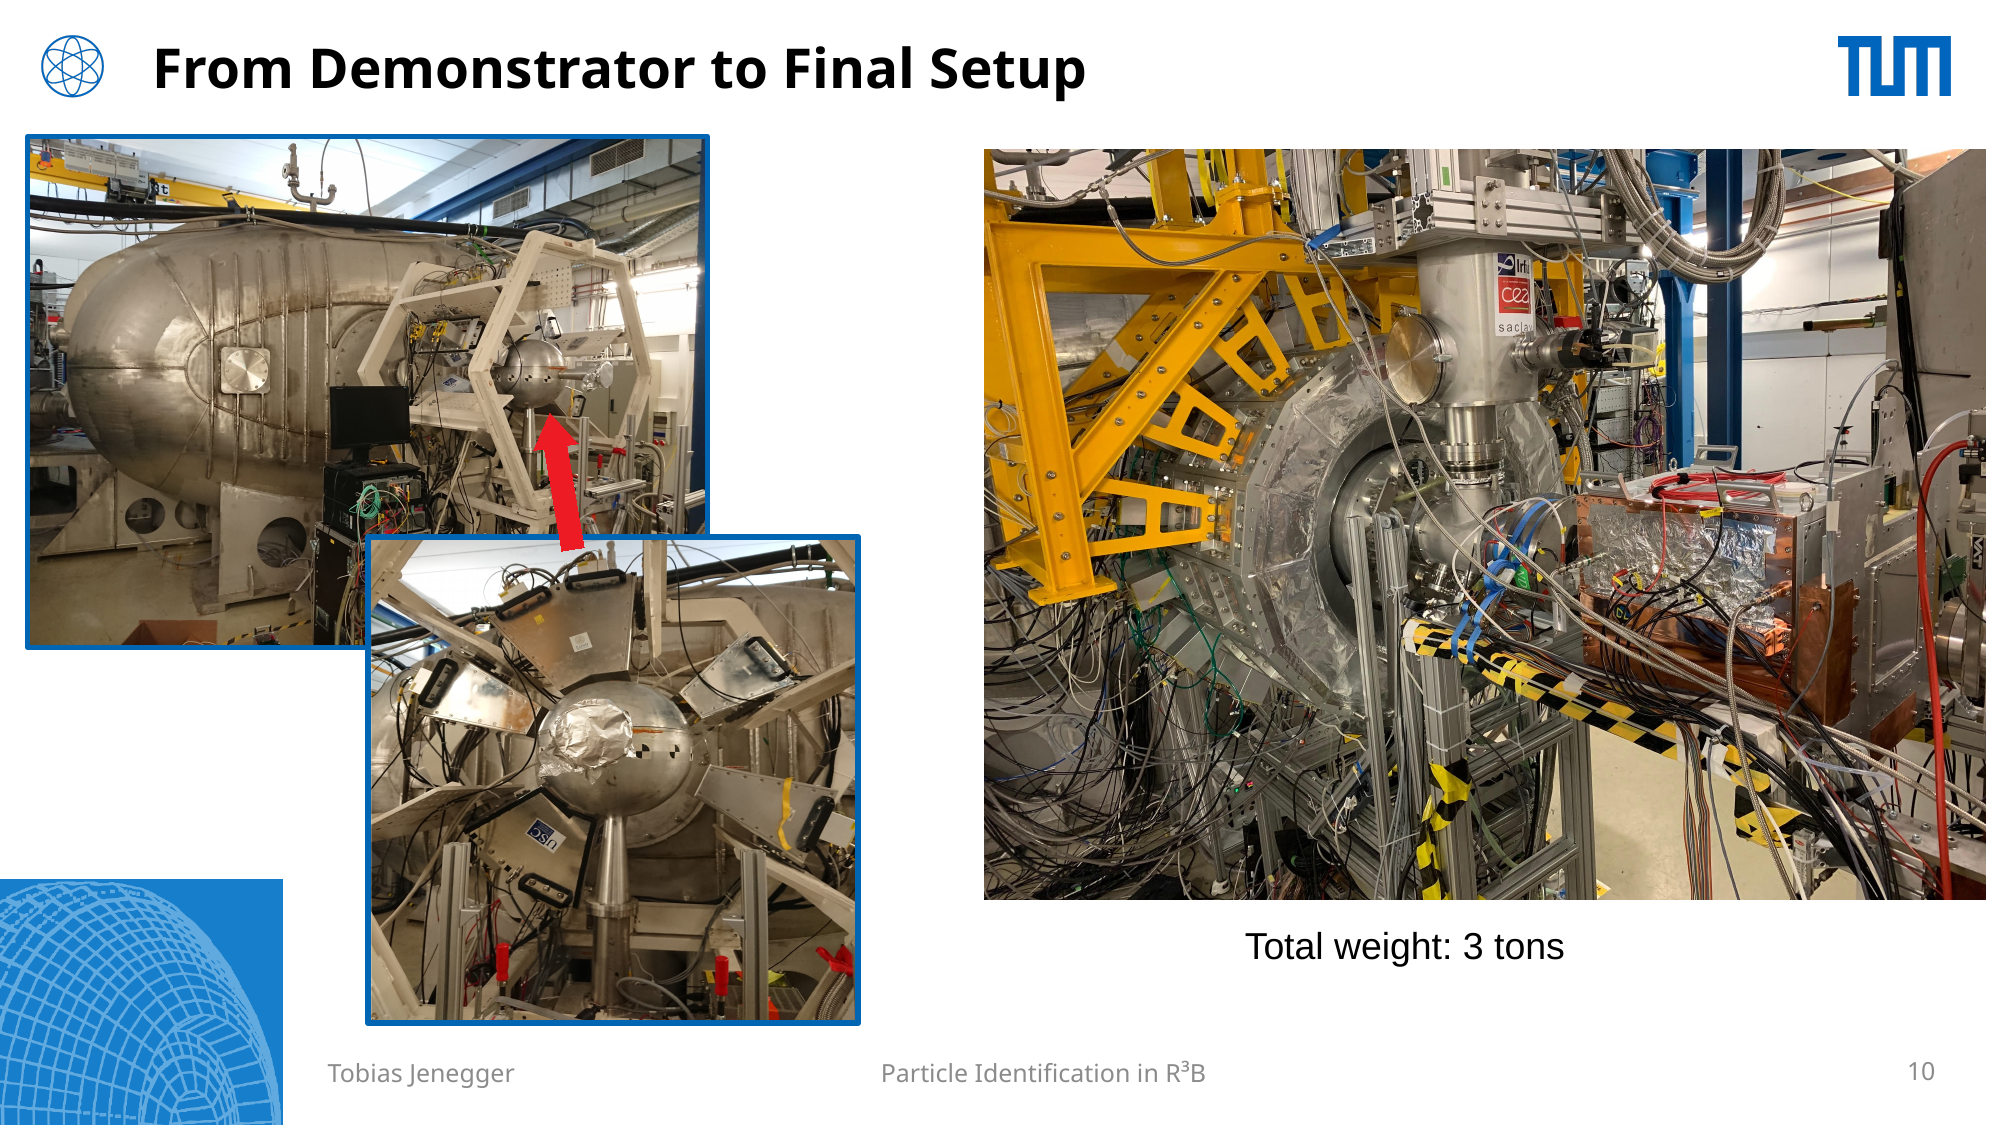

# From Demonstrator to Final Setup
Total weight: 3 tons
Tobias Jenegger
Particle Identification in R³B
10